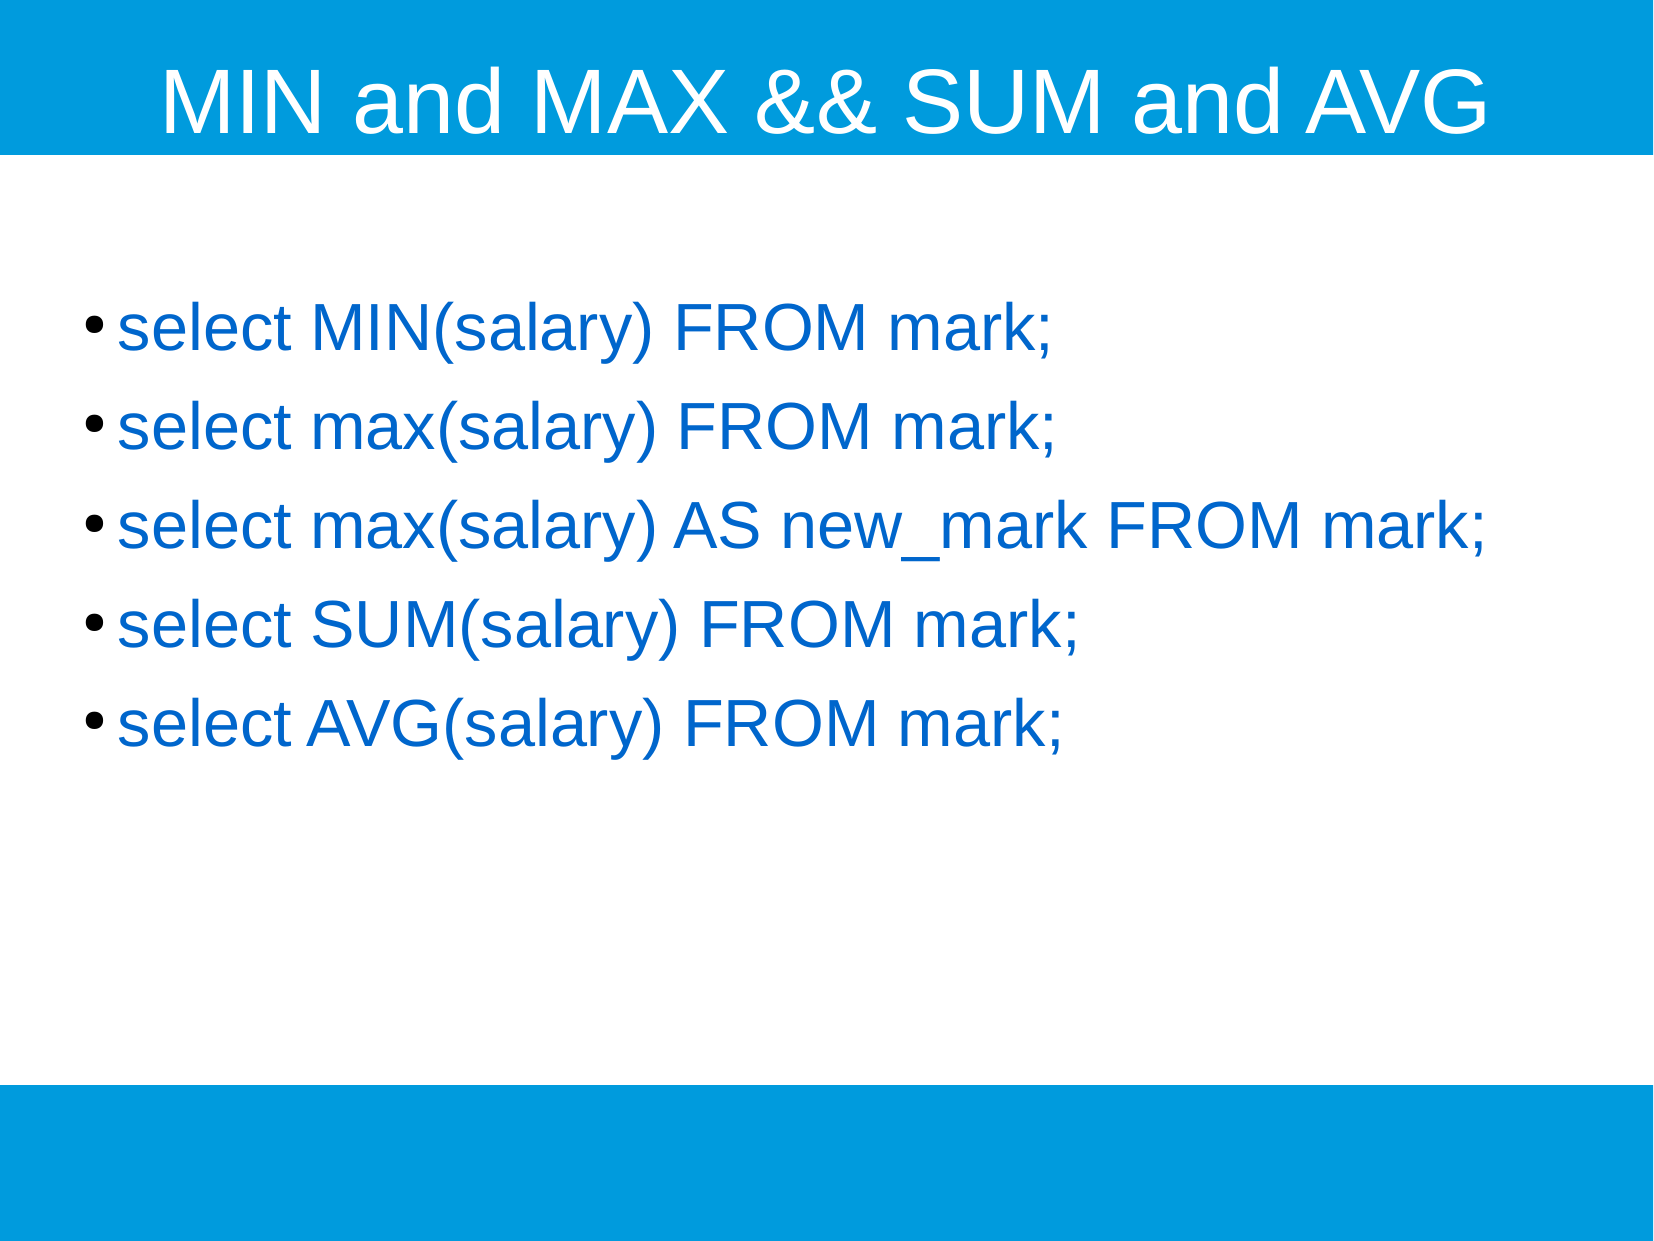

# MIN and MAX && SUM and AVG
select MIN(salary) FROM mark;
select max(salary) FROM mark;
select max(salary) AS new_mark FROM mark;
select SUM(salary) FROM mark;
select AVG(salary) FROM mark;